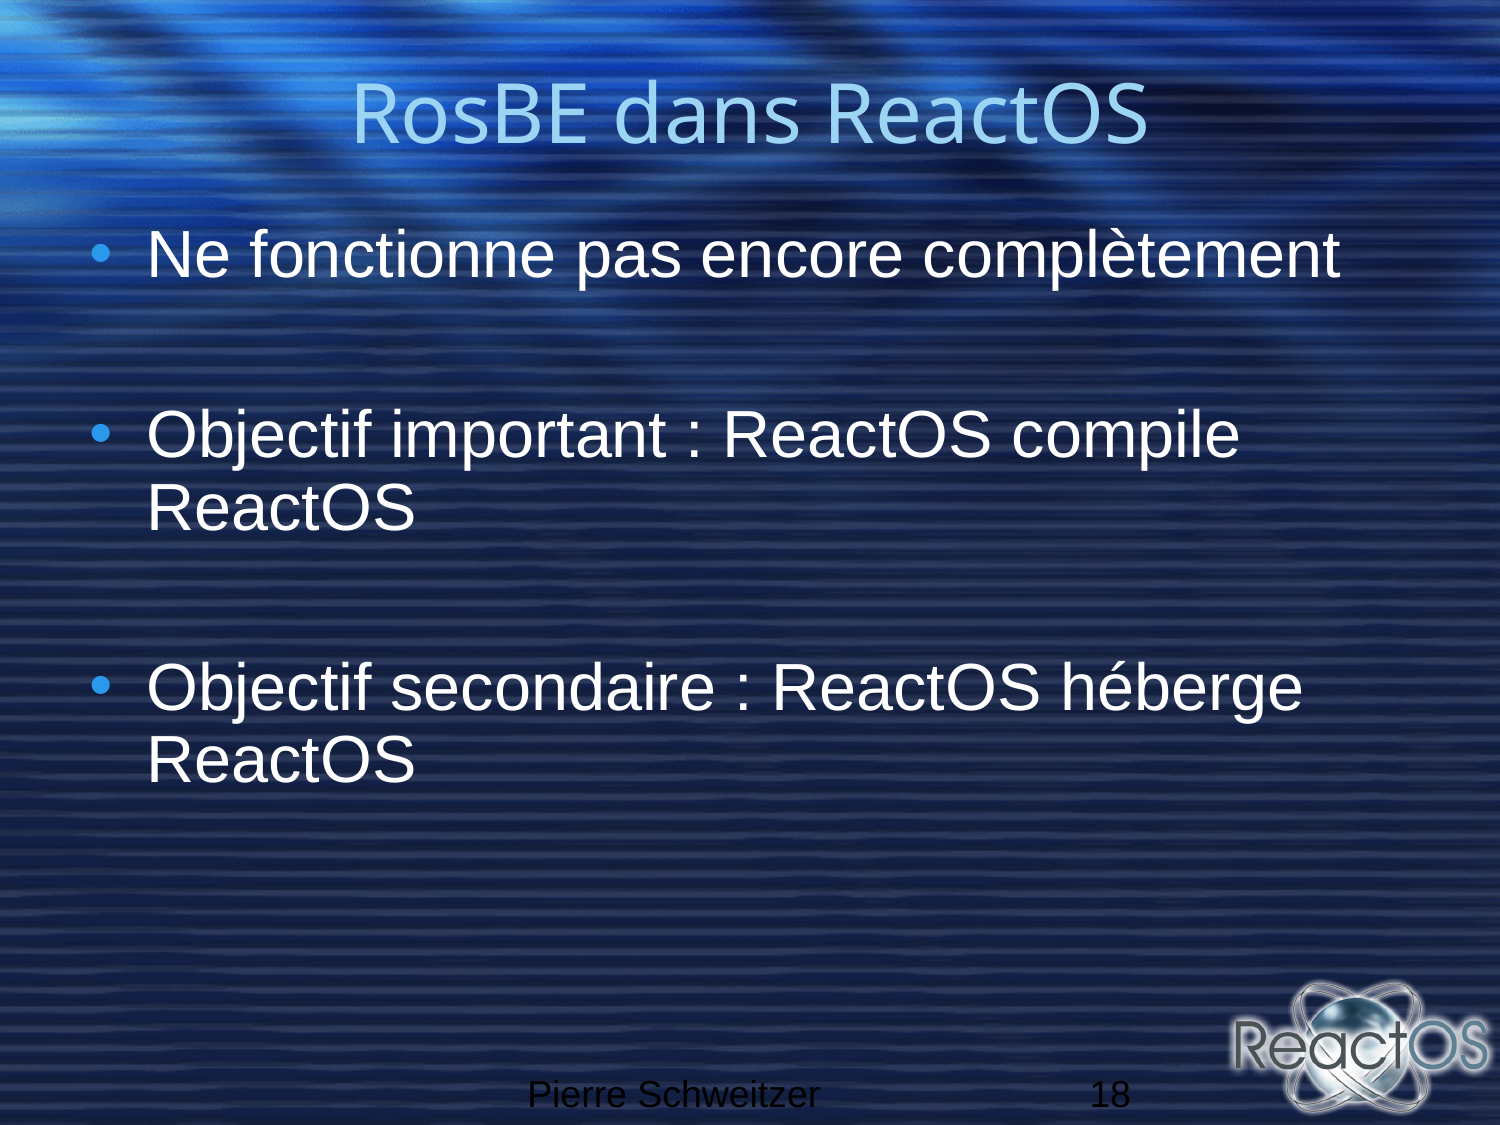

# RosBE dans ReactOS
Ne fonctionne pas encore complètement
Objectif important : ReactOS compile ReactOS
Objectif secondaire : ReactOS héberge ReactOS
Pierre Schweitzer
18